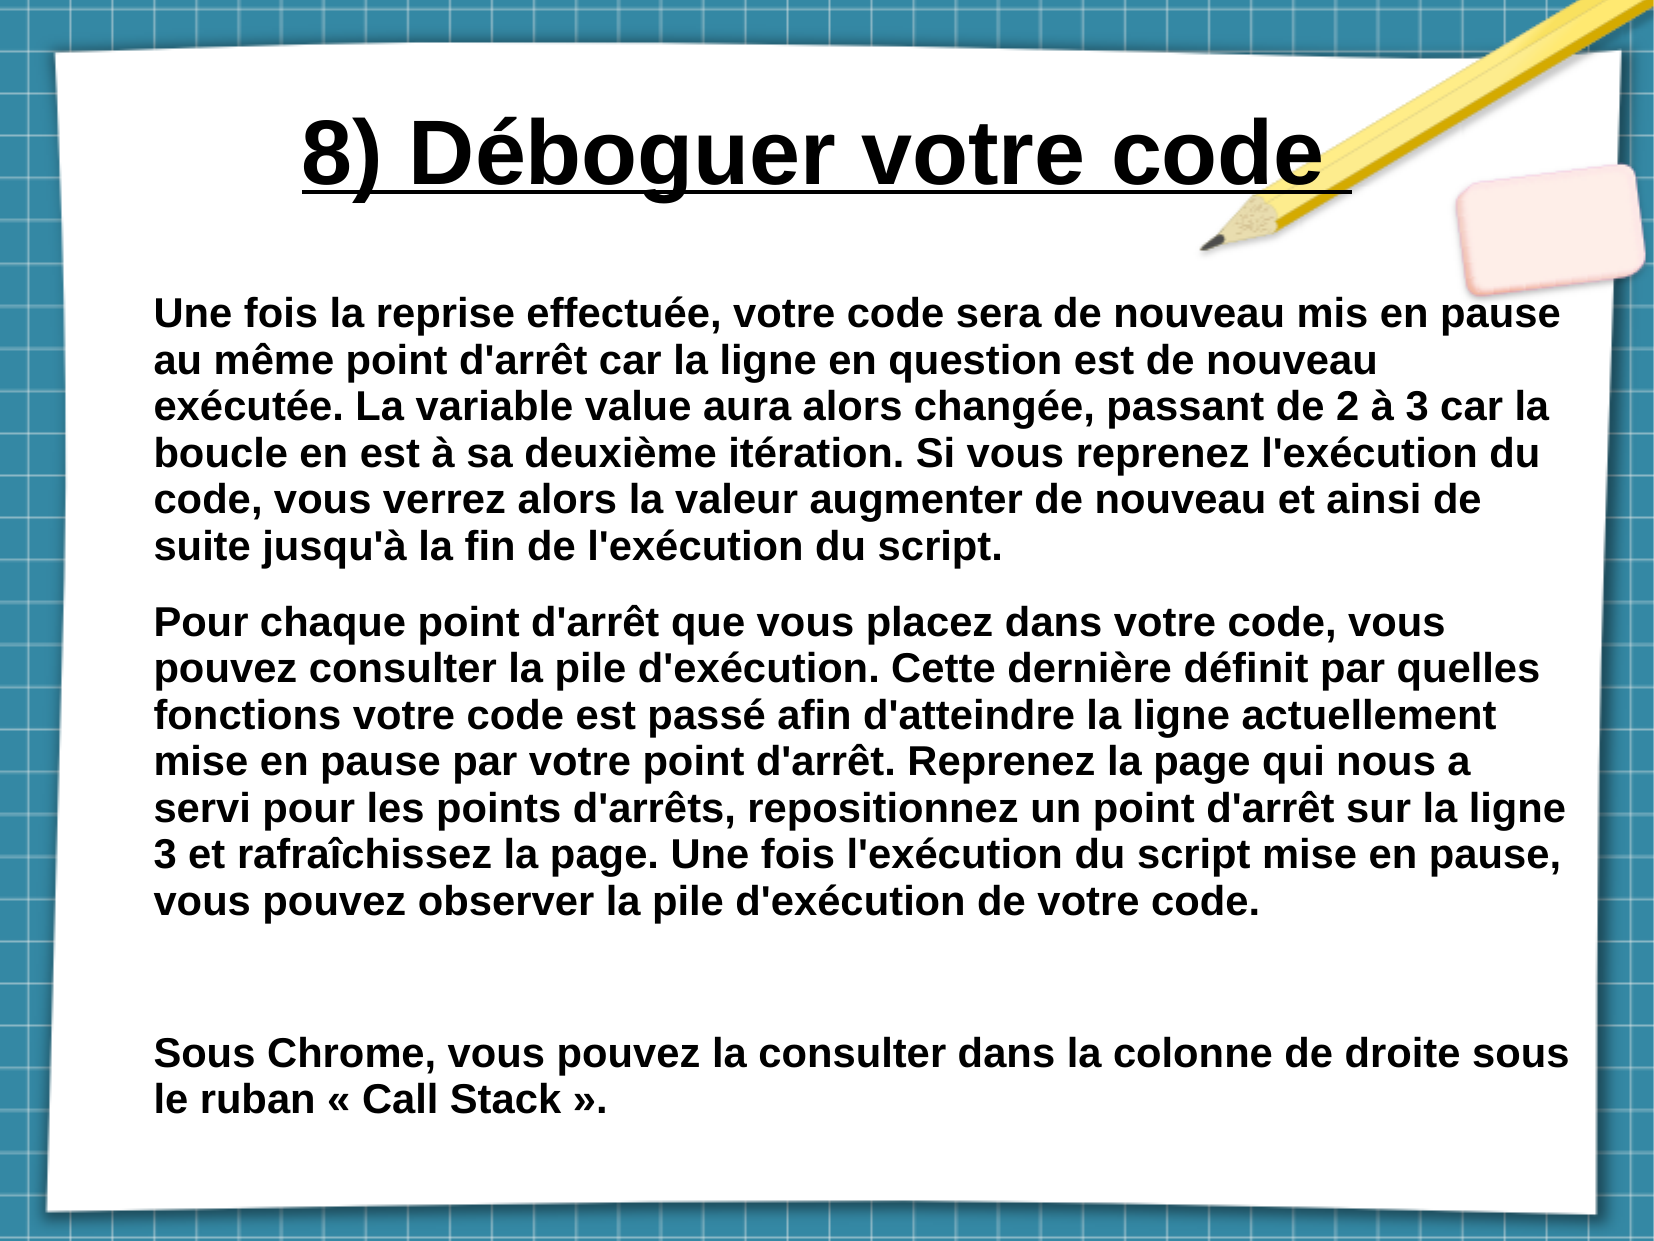

# 8) Déboguer votre code
Une fois la reprise effectuée, votre code sera de nouveau mis en pause au même point d'arrêt car la ligne en question est de nouveau exécutée. La variable value aura alors changée, passant de 2 à 3 car la boucle en est à sa deuxième itération. Si vous reprenez l'exécution du code, vous verrez alors la valeur augmenter de nouveau et ainsi de suite jusqu'à la fin de l'exécution du script.
Pour chaque point d'arrêt que vous placez dans votre code, vous pouvez consulter la pile d'exécution. Cette dernière définit par quelles fonctions votre code est passé afin d'atteindre la ligne actuellement mise en pause par votre point d'arrêt. Reprenez la page qui nous a servi pour les points d'arrêts, repositionnez un point d'arrêt sur la ligne 3 et rafraîchissez la page. Une fois l'exécution du script mise en pause, vous pouvez observer la pile d'exécution de votre code.
Sous Chrome, vous pouvez la consulter dans la colonne de droite sous le ruban « Call Stack ».